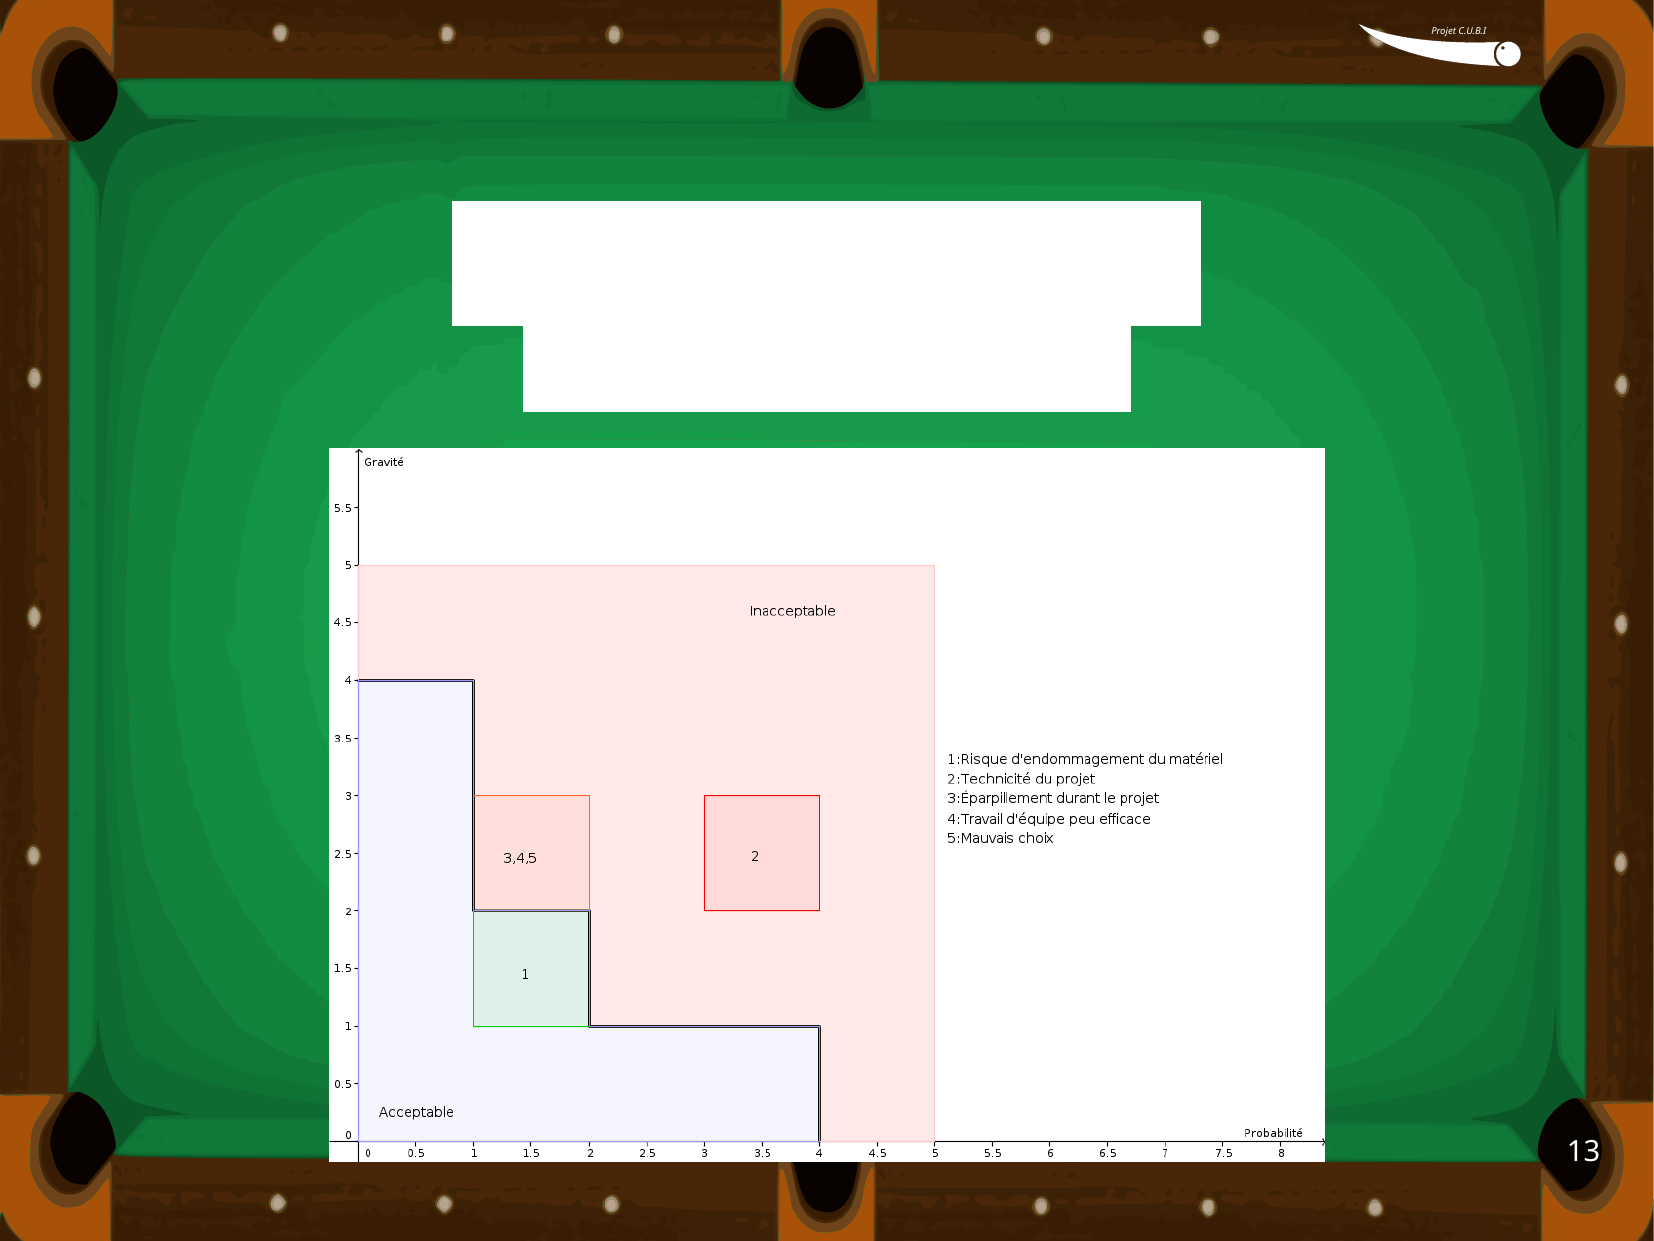

# Gestion du projet Analyse de risque (2)
13